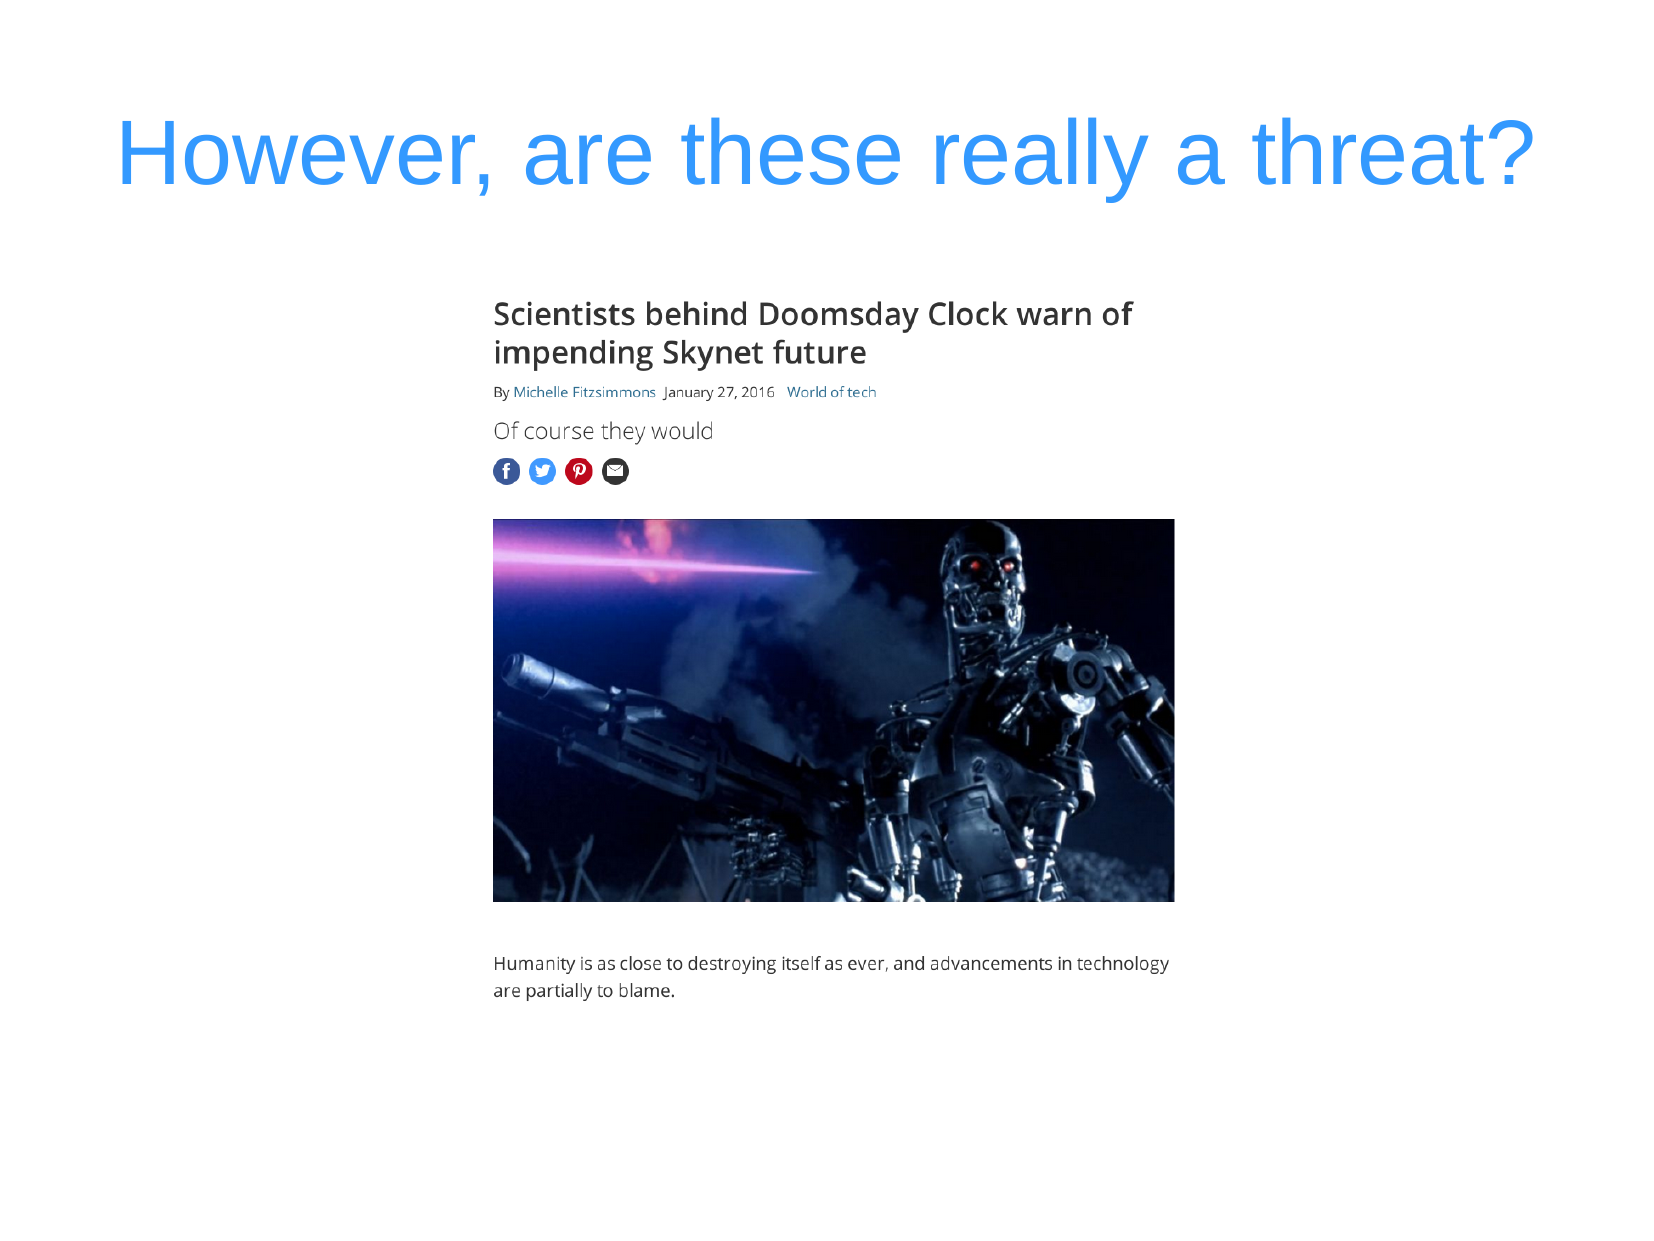

# However, are these really a threat?